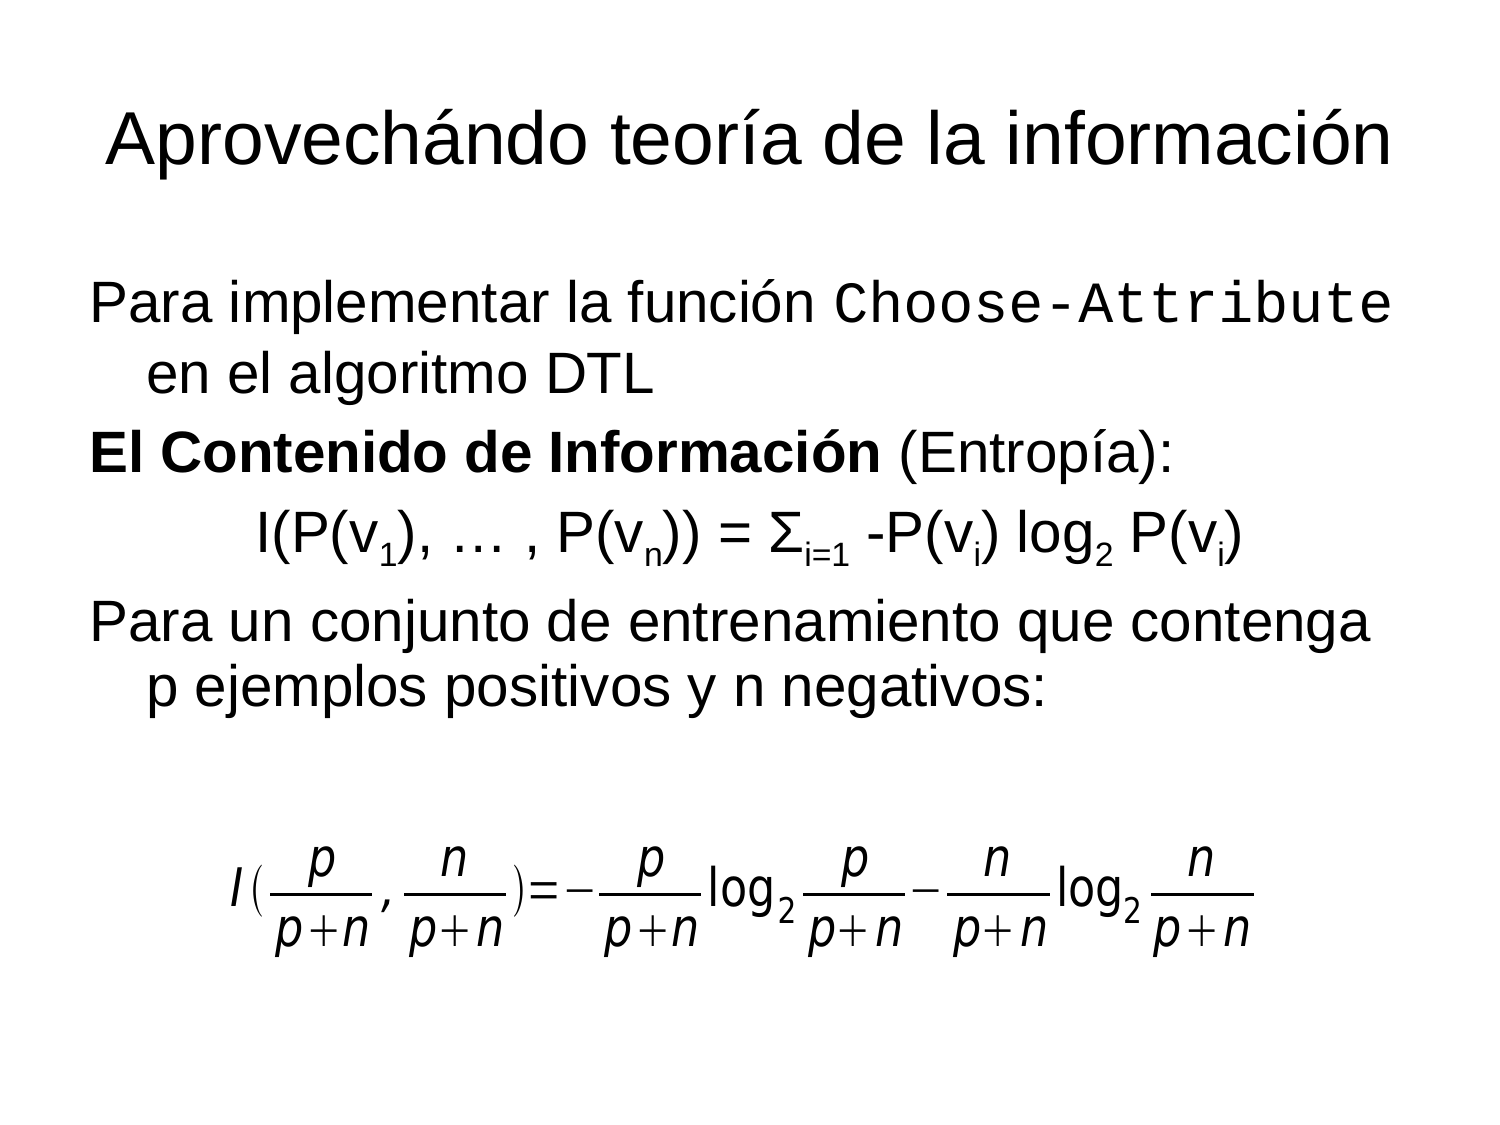

# Aprovechándo teoría de la información
Para implementar la función Choose-Attribute en el algoritmo DTL
El Contenido de Información (Entropía):
I(P(v1), … , P(vn)) = Σi=1 -P(vi) log2 P(vi)
Para un conjunto de entrenamiento que contenga p ejemplos positivos y n negativos: